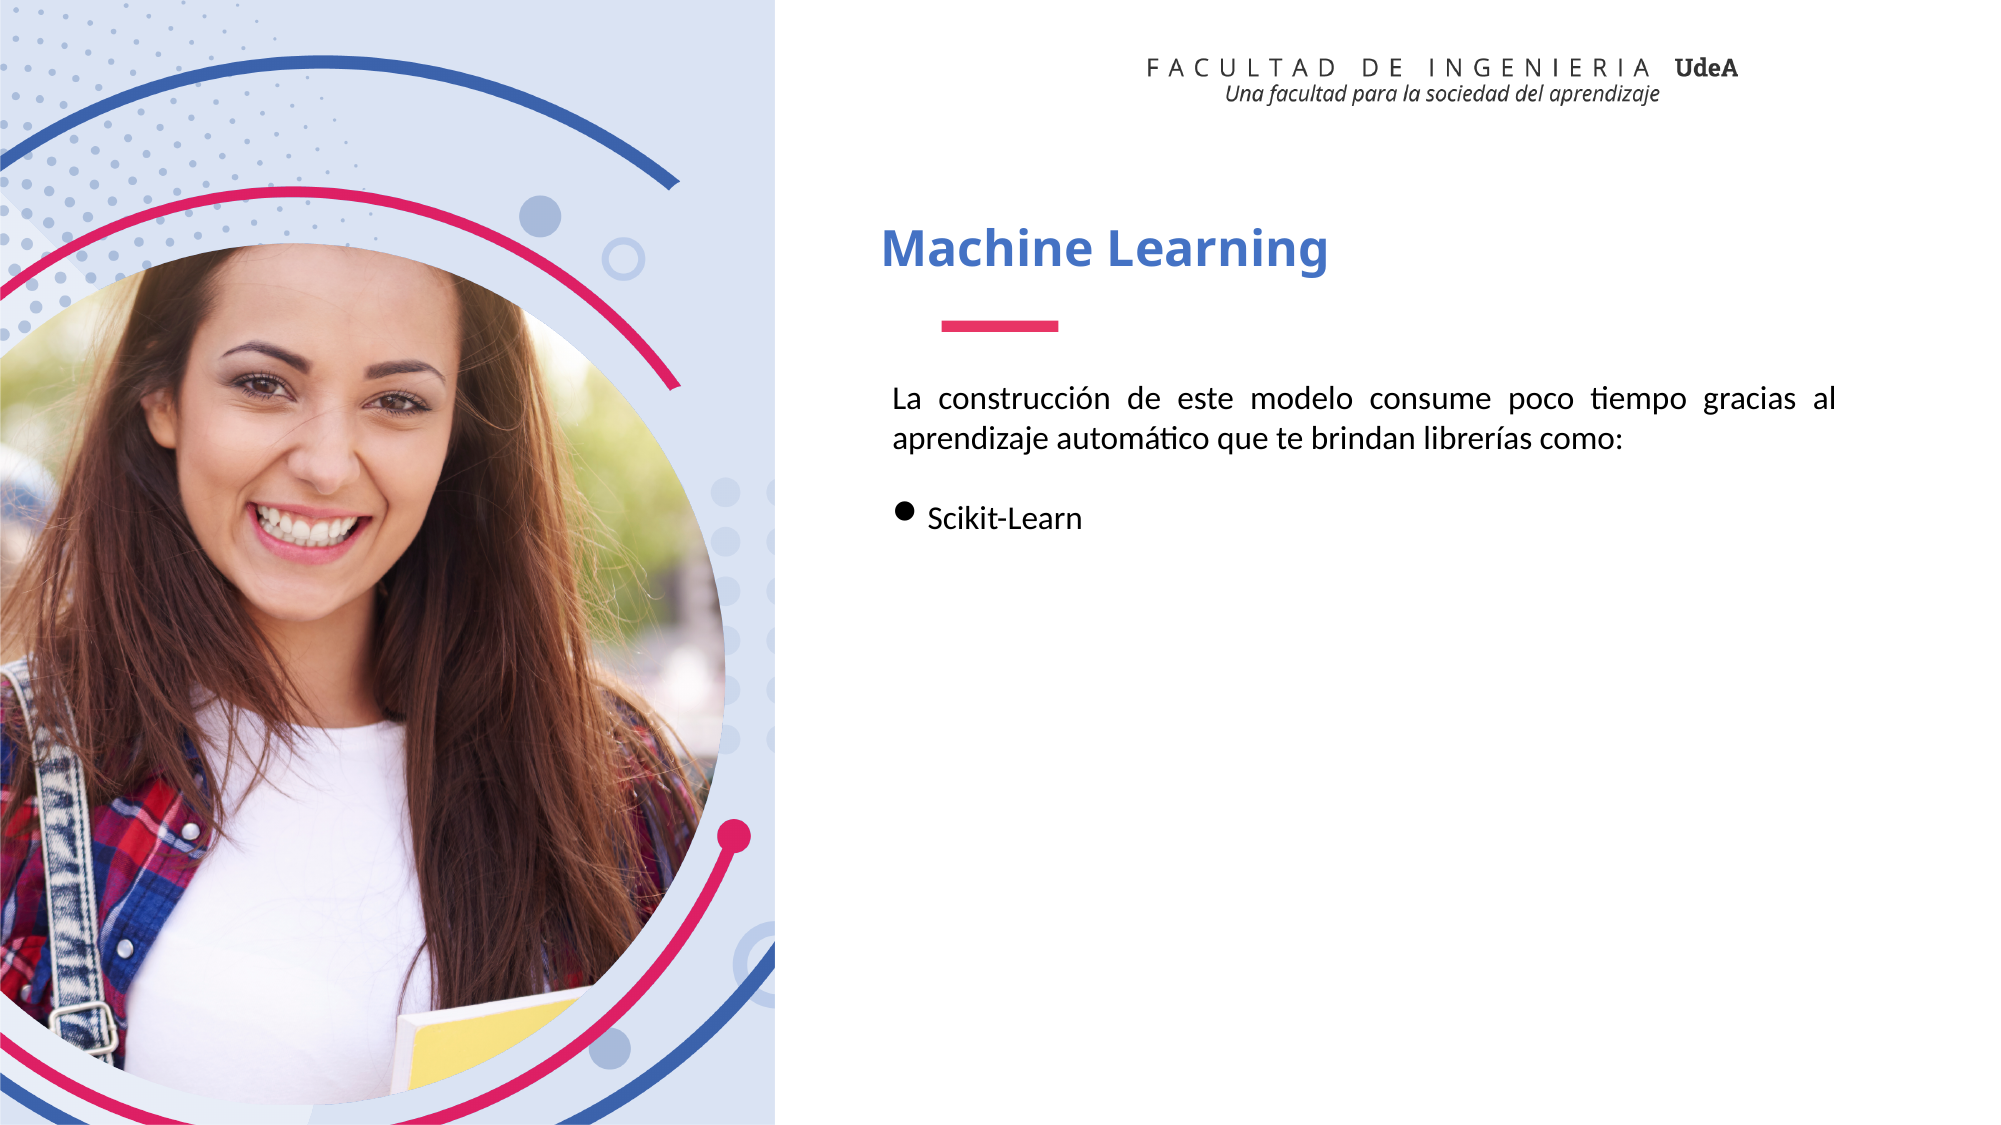

Machine Learning
La construcción de este modelo consume poco tiempo gracias al aprendizaje automático que te brindan librerías como:
Scikit-Learn